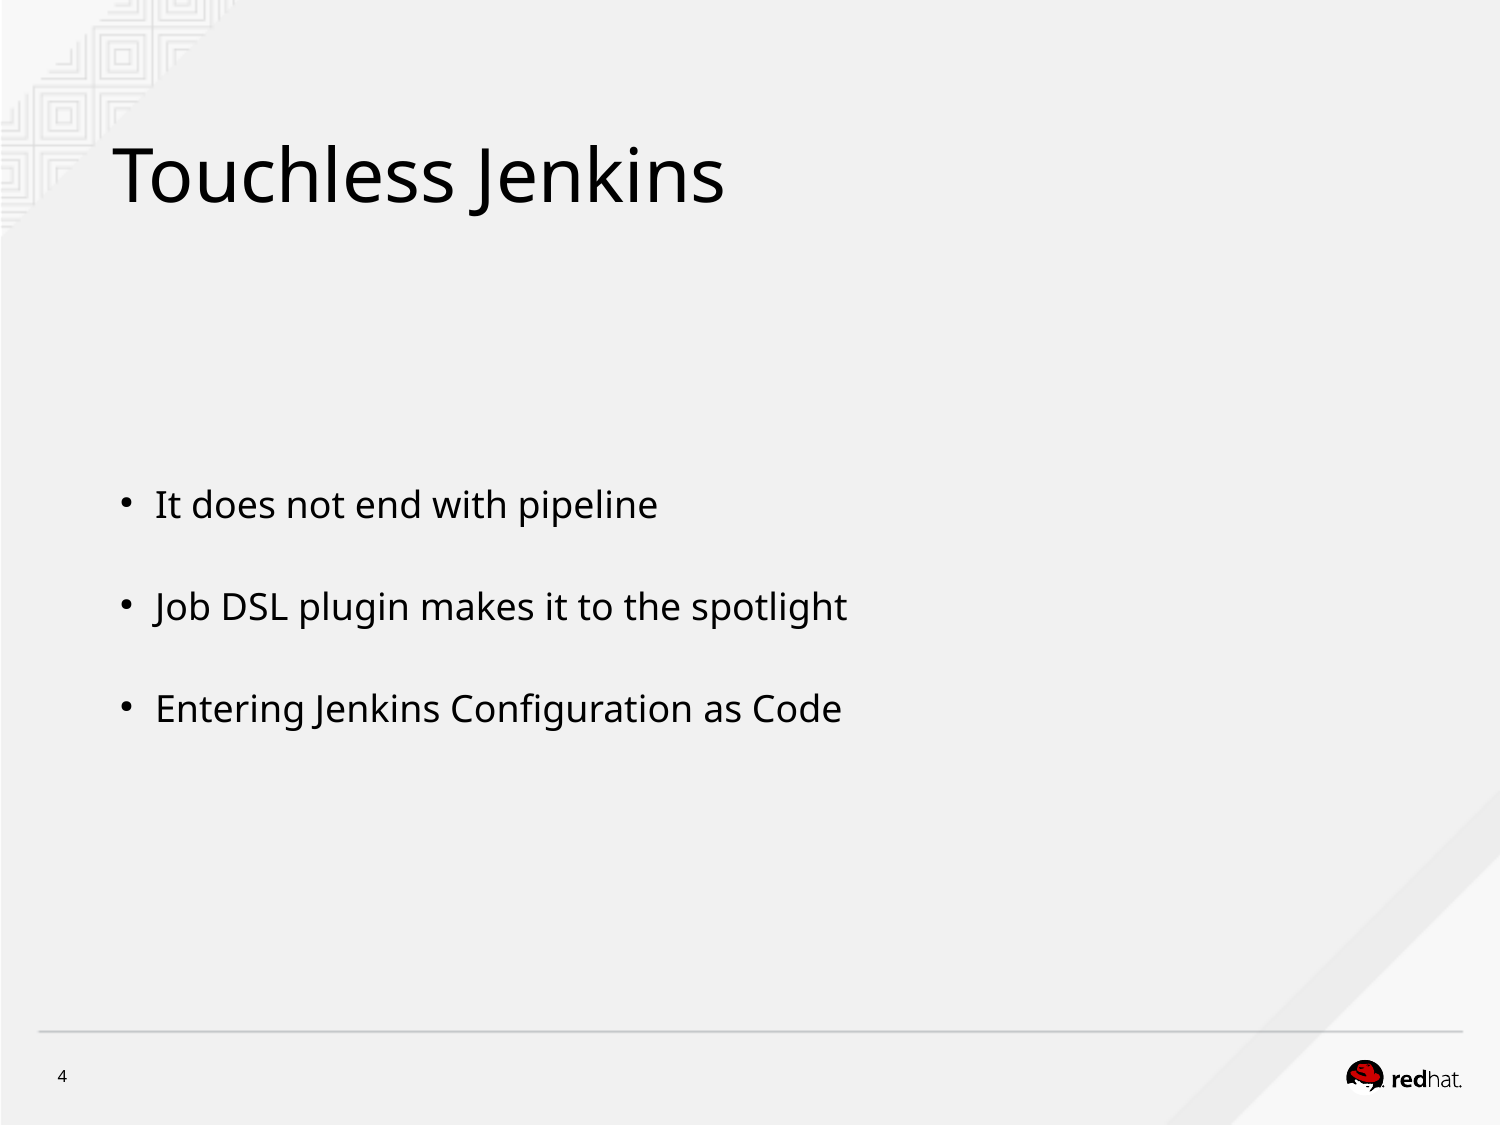

# Touchless Jenkins
It does not end with pipeline
Job DSL plugin makes it to the spotlight
Entering Jenkins Configuration as Code
4